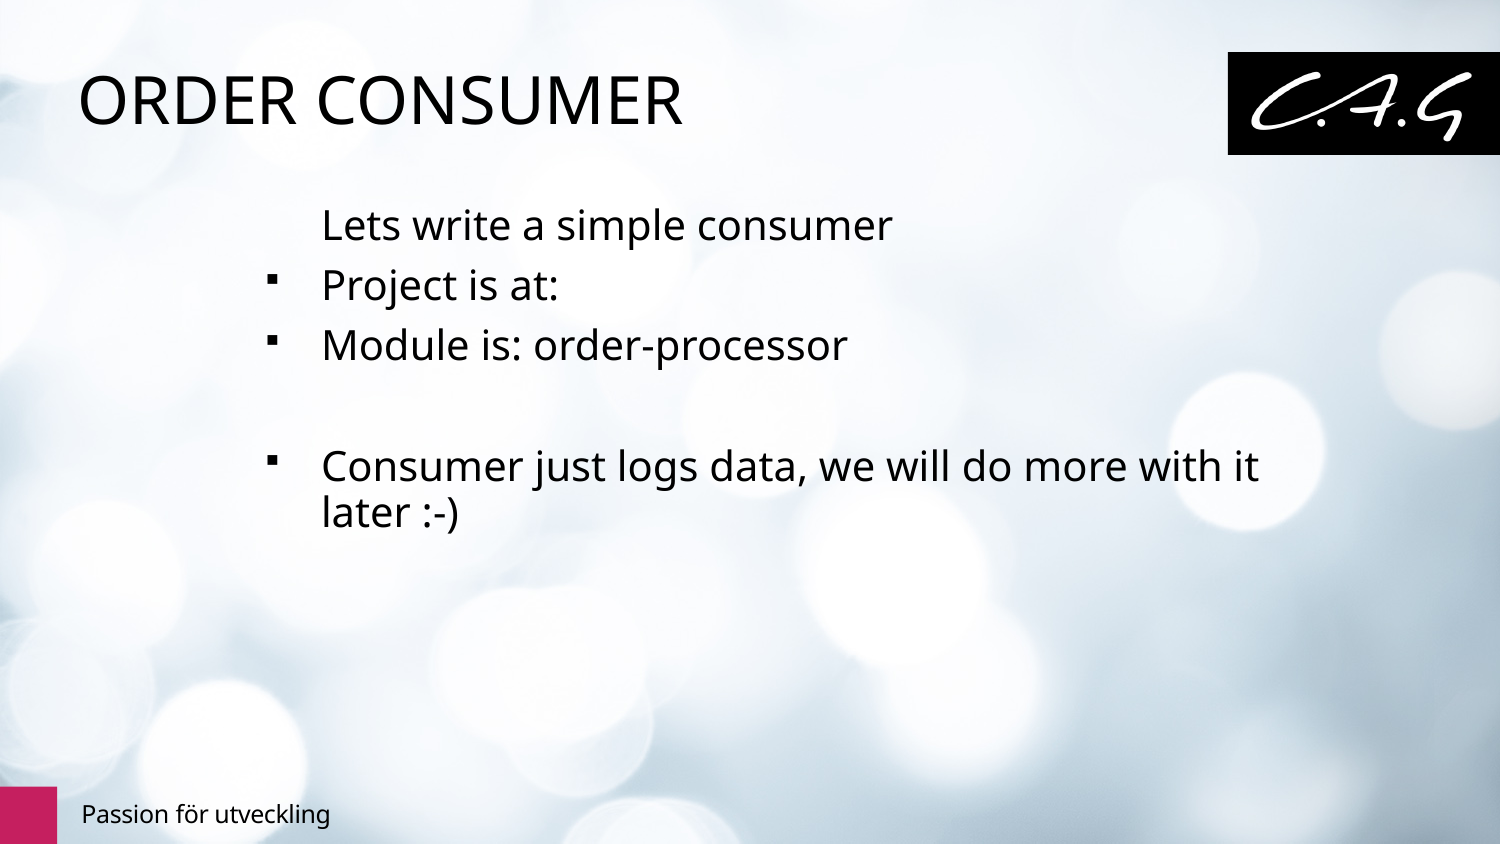

# Order CONSUMER
Lets write a simple consumer
Project is at:
Module is: order-processor
Consumer just logs data, we will do more with it later :-)